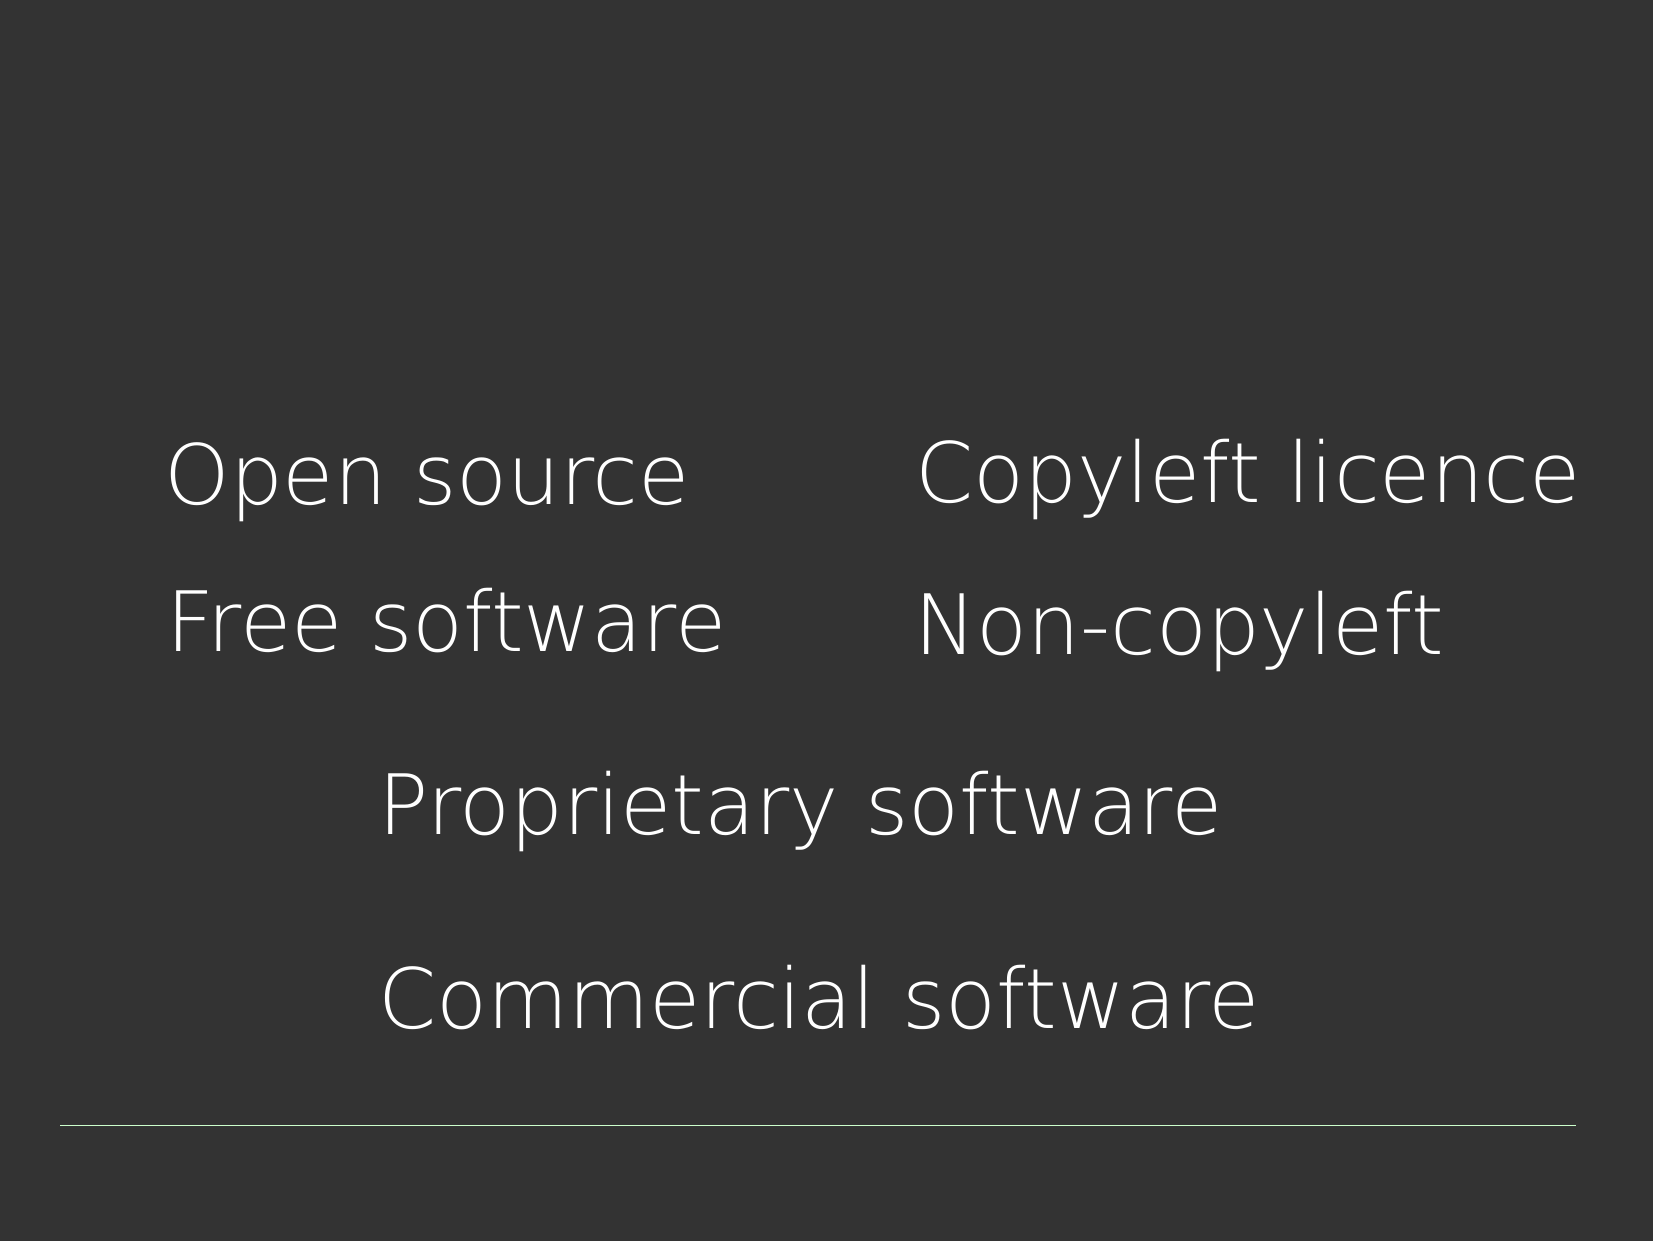

#
Copyleft licence
Open source
Free software
Non-copyleft
Proprietary software
Commercial software